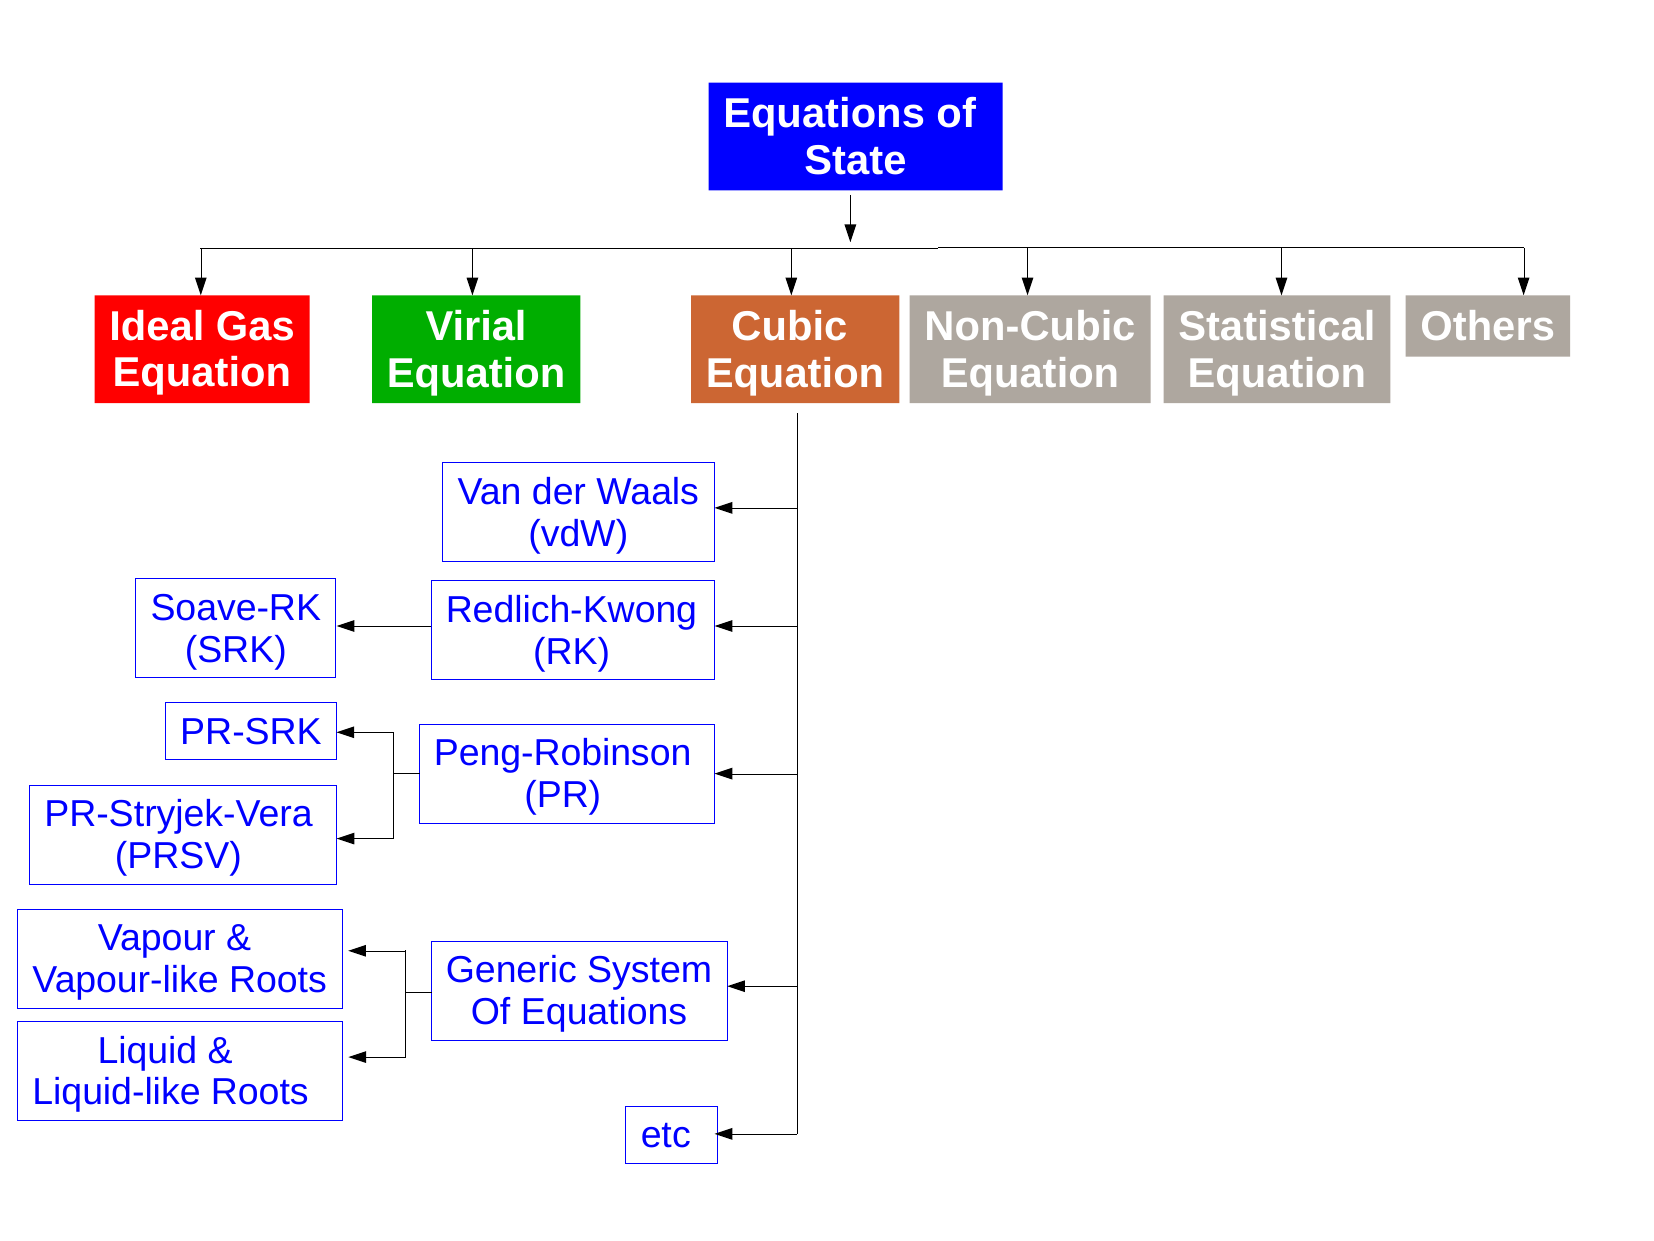

Equations of
State
Ideal Gas
Equation
Virial
Equation
Non-Cubic
Equation
Others
Cubic
Equation
Statistical
Equation
Van der Waals
(vdW)
Soave-RK
(SRK)
Redlich-Kwong
(RK)
PR-SRK
Peng-Robinson
(PR)
PR-Stryjek-Vera (PRSV)
Vapour &
Vapour-like Roots
Generic System
Of Equations
Liquid &
Liquid-like Roots
etc